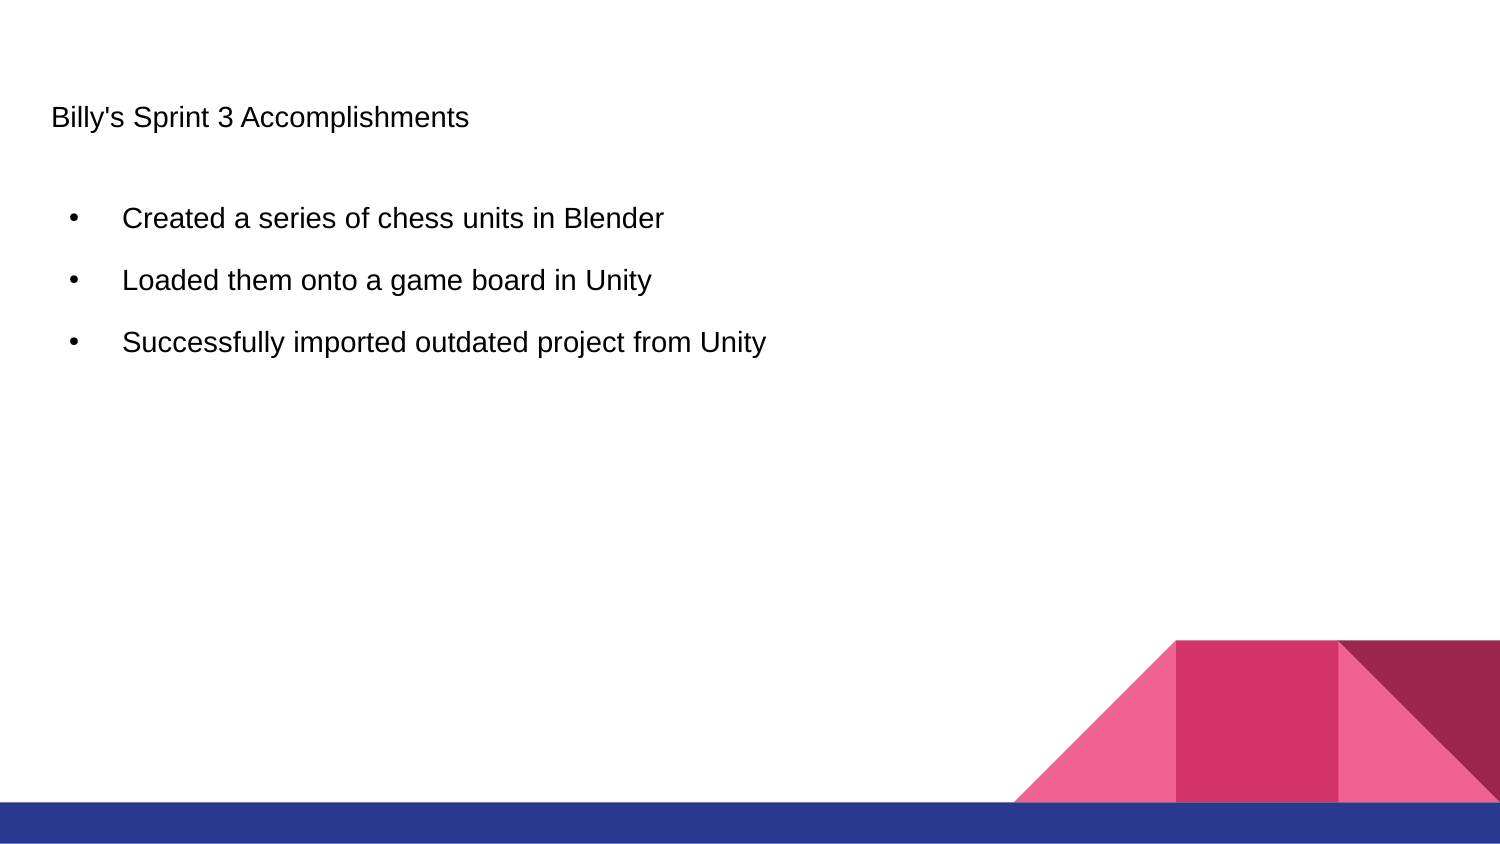

# Billy's Sprint 3 Accomplishments
Created a series of chess units in Blender
Loaded them onto a game board in Unity
Successfully imported outdated project from Unity